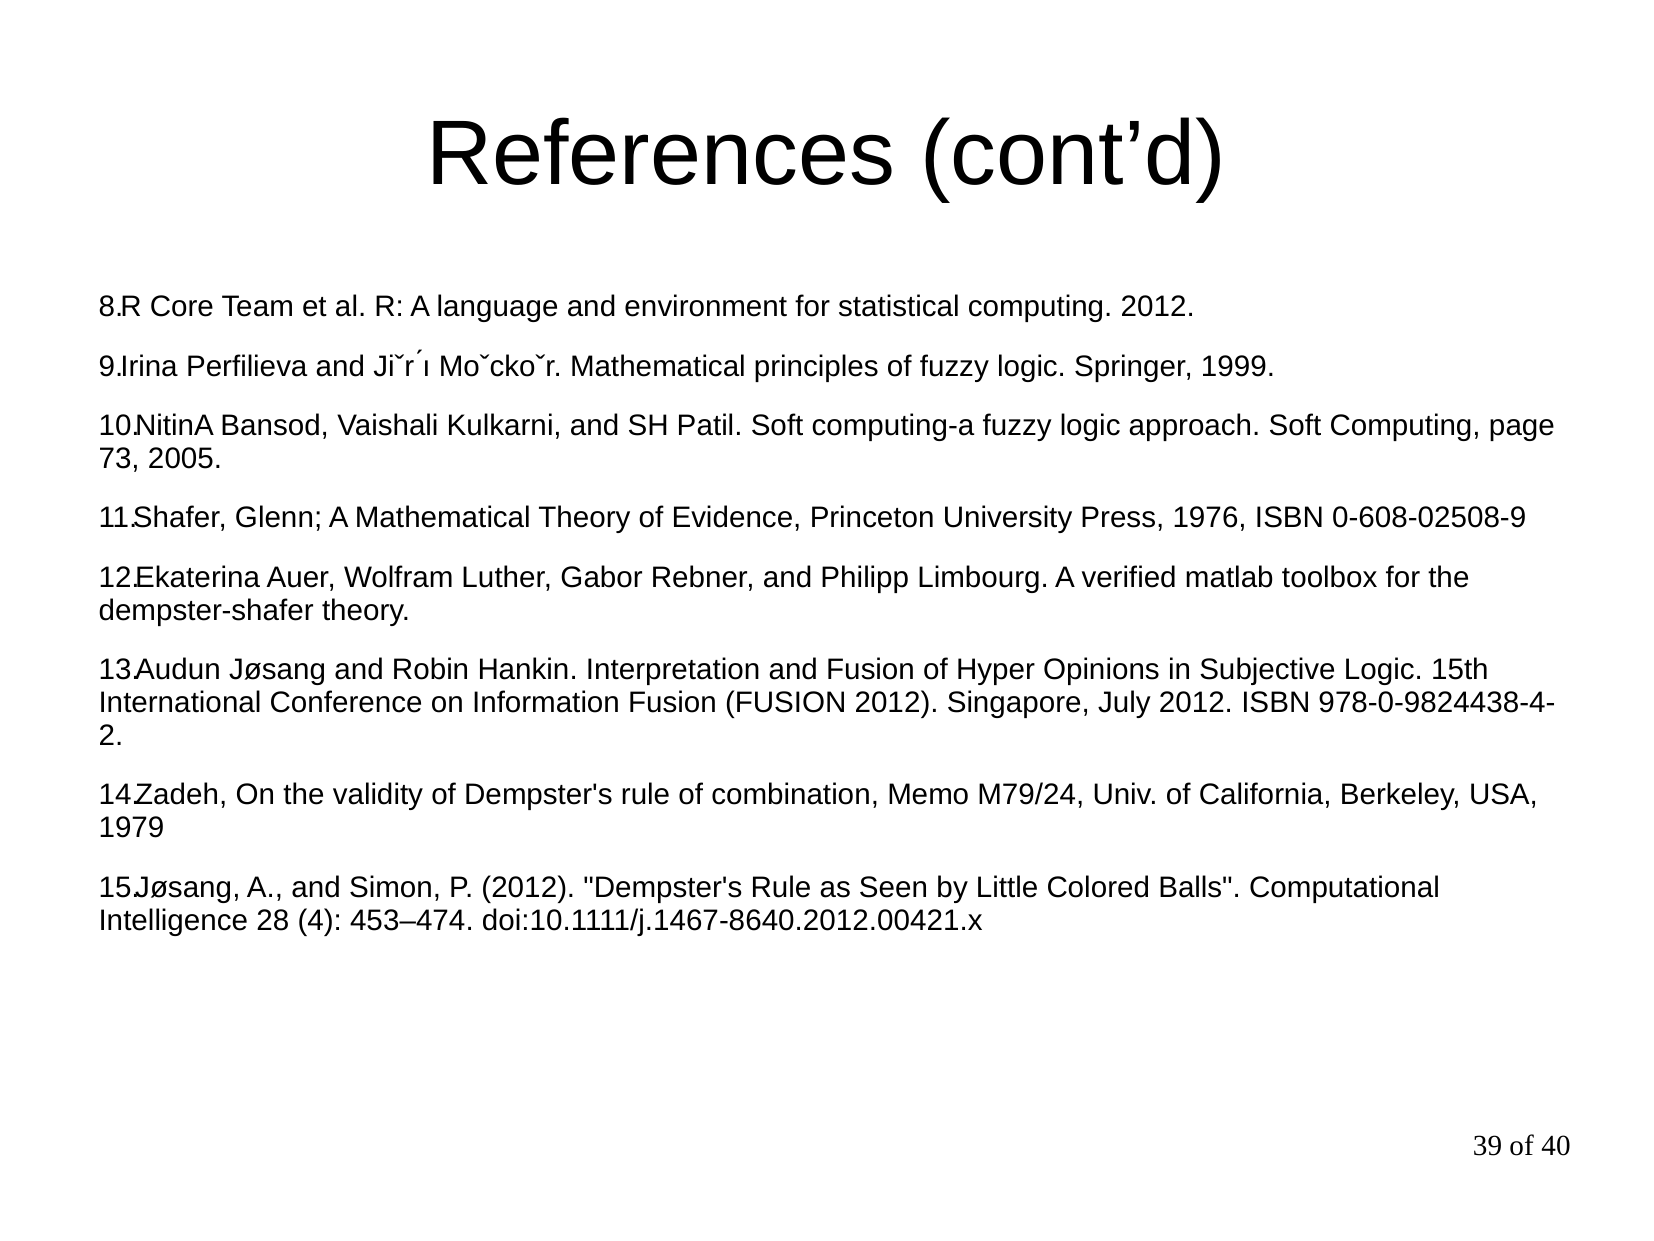

# References (cont’d)
R Core Team et al. R: A language and environment for statistical computing. 2012.
Irina Perfilieva and Jiˇr ́ı Moˇckoˇr. Mathematical principles of fuzzy logic. Springer, 1999.
NitinA Bansod, Vaishali Kulkarni, and SH Patil. Soft computing-a fuzzy logic approach. Soft Computing, page 73, 2005.
Shafer, Glenn; A Mathematical Theory of Evidence, Princeton University Press, 1976, ISBN 0-608-02508-9
Ekaterina Auer, Wolfram Luther, Gabor Rebner, and Philipp Limbourg. A verified matlab toolbox for the dempster-shafer theory.
Audun Jøsang and Robin Hankin. Interpretation and Fusion of Hyper Opinions in Subjective Logic. 15th International Conference on Information Fusion (FUSION 2012). Singapore, July 2012. ISBN 978-0-9824438-4-2.
Zadeh, On the validity of Dempster's rule of combination, Memo M79/24, Univ. of California, Berkeley, USA, 1979
Jøsang, A., and Simon, P. (2012). "Dempster's Rule as Seen by Little Colored Balls". Computational Intelligence 28 (4): 453–474. doi:10.1111/j.1467-8640.2012.00421.x
39